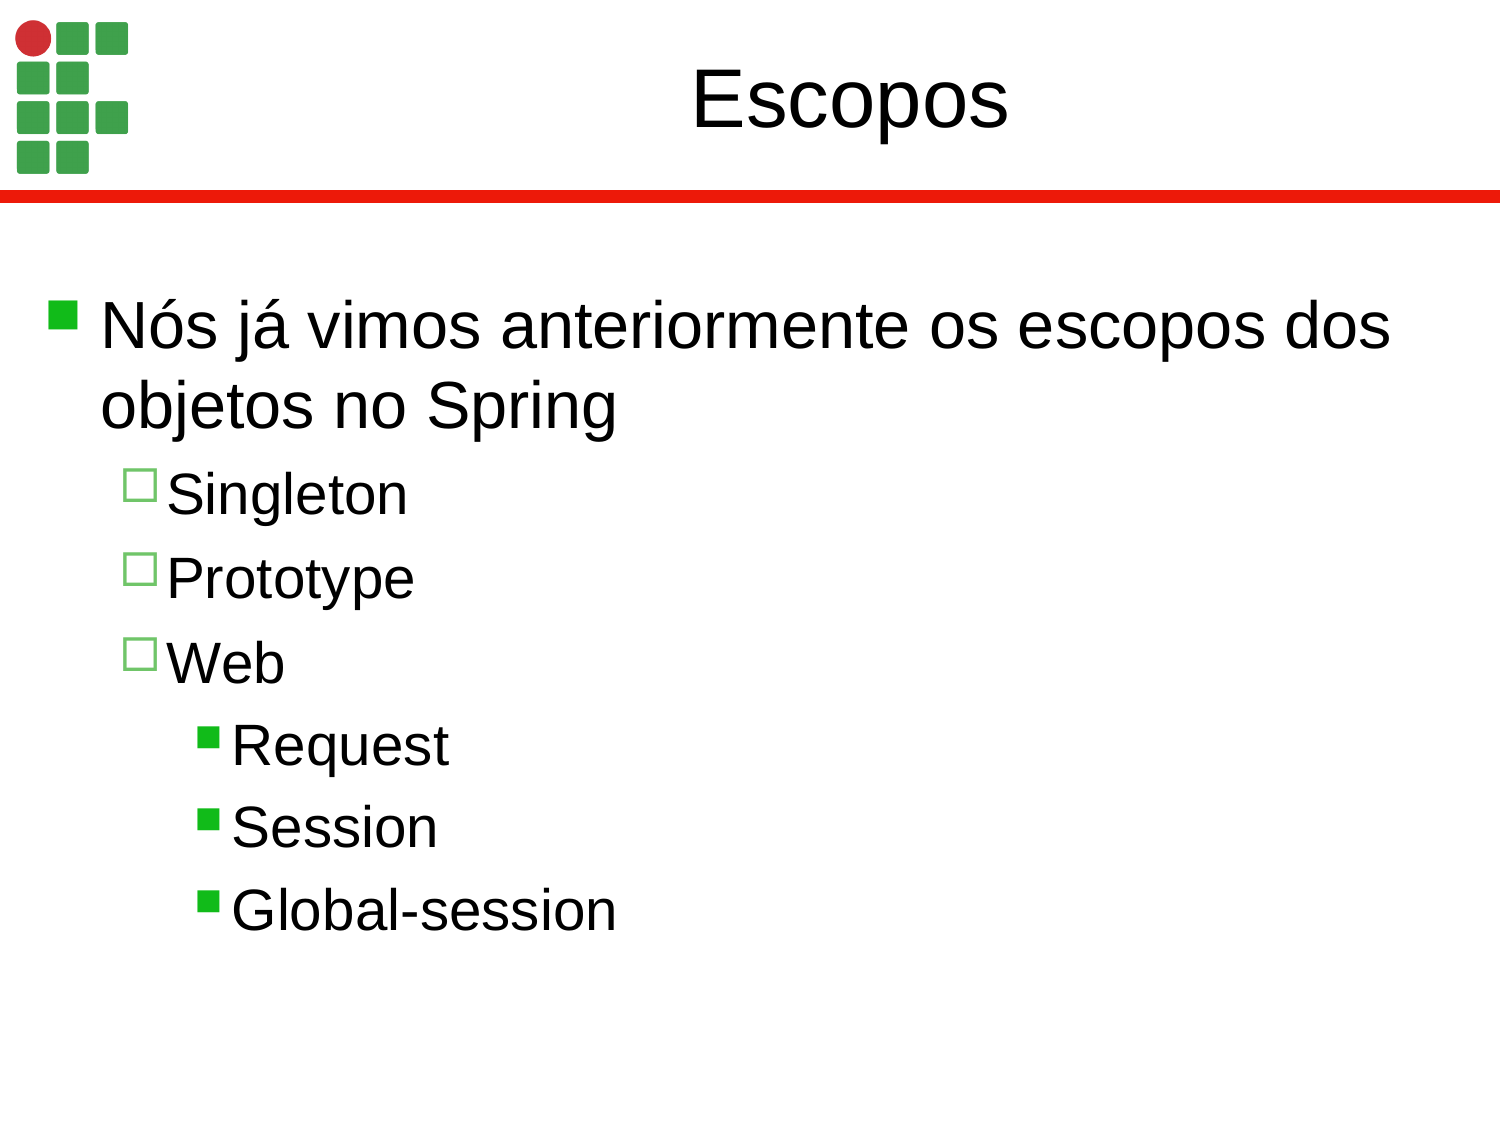

# Escopos
Nós já vimos anteriormente os escopos dos objetos no Spring
Singleton
Prototype
Web
Request
Session
Global-session